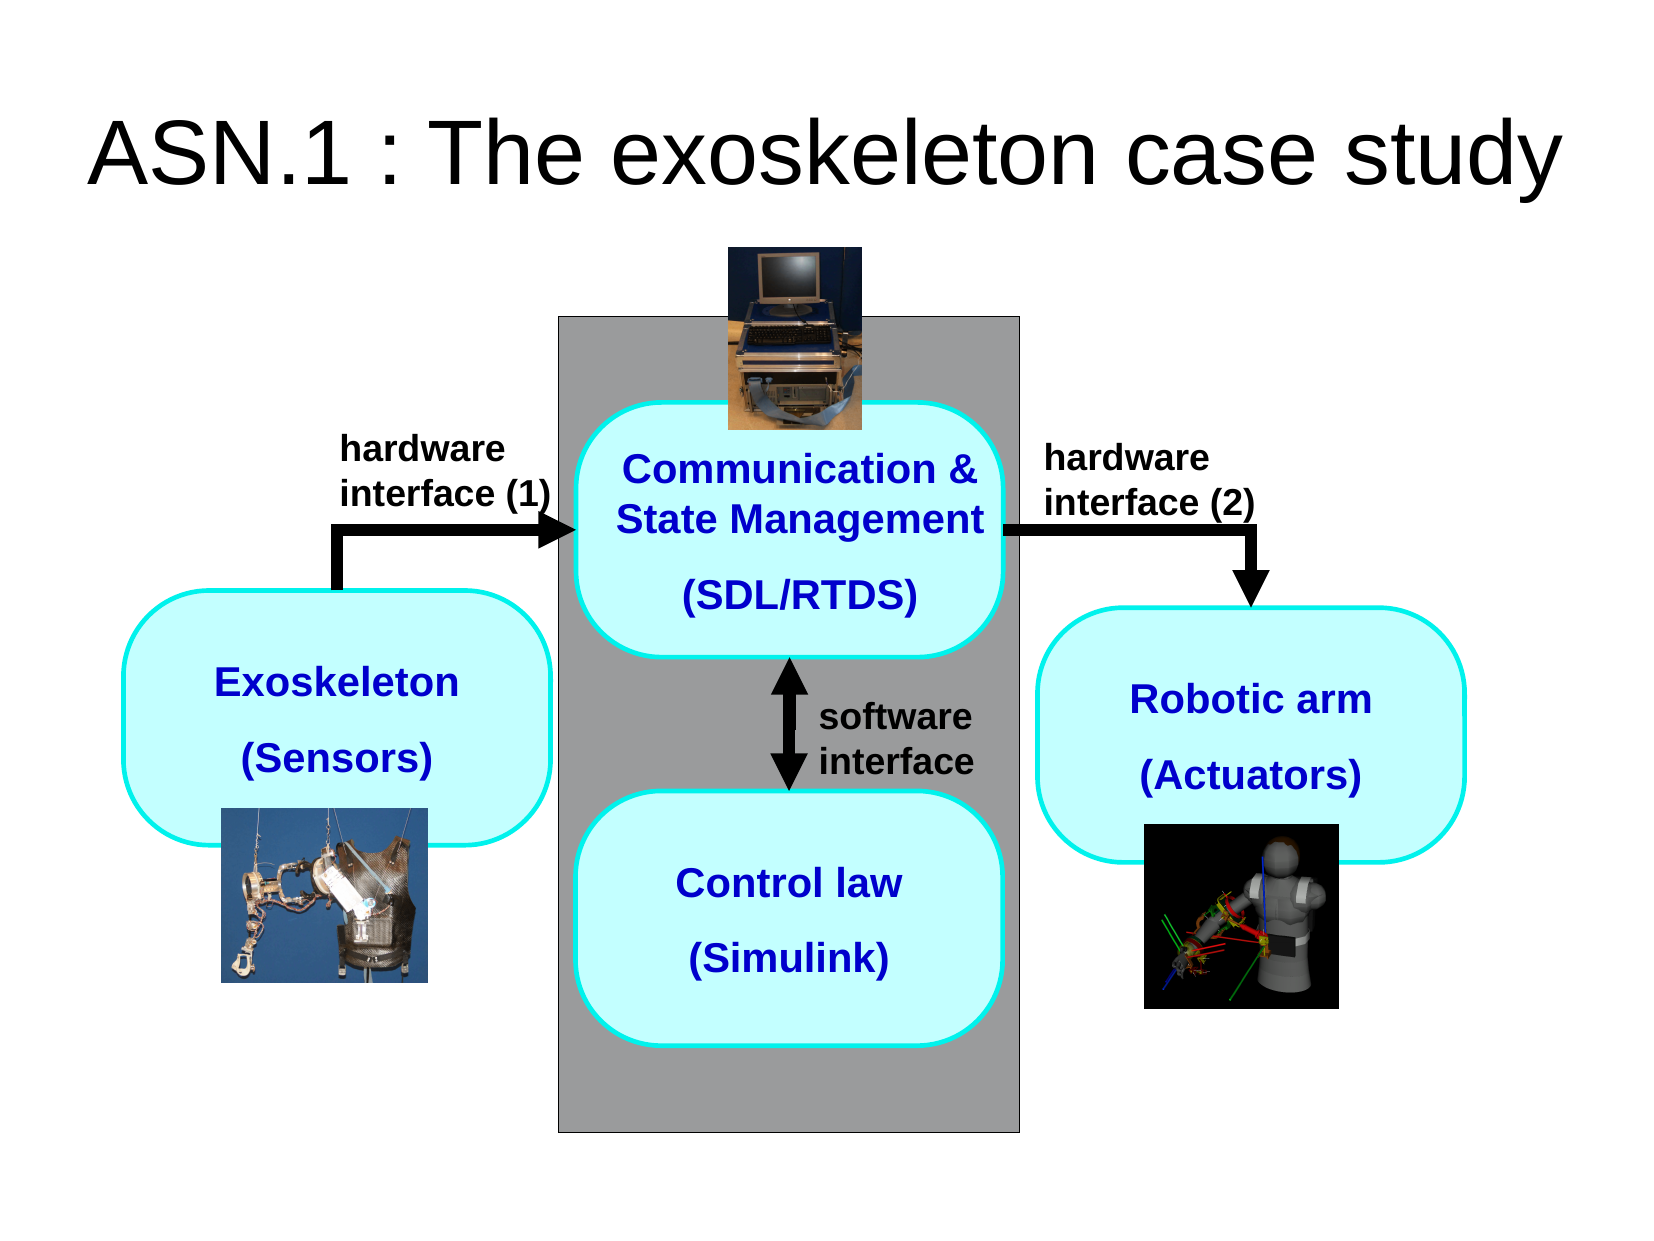

# ASN.1 : The exoskeleton case study
Communication &
State Management
(SDL/RTDS)
hardware
interface (1)
hardware
interface (2)
Exoskeleton
(Sensors)
Robotic arm
(Actuators)
software
interface
Control law
(Simulink)